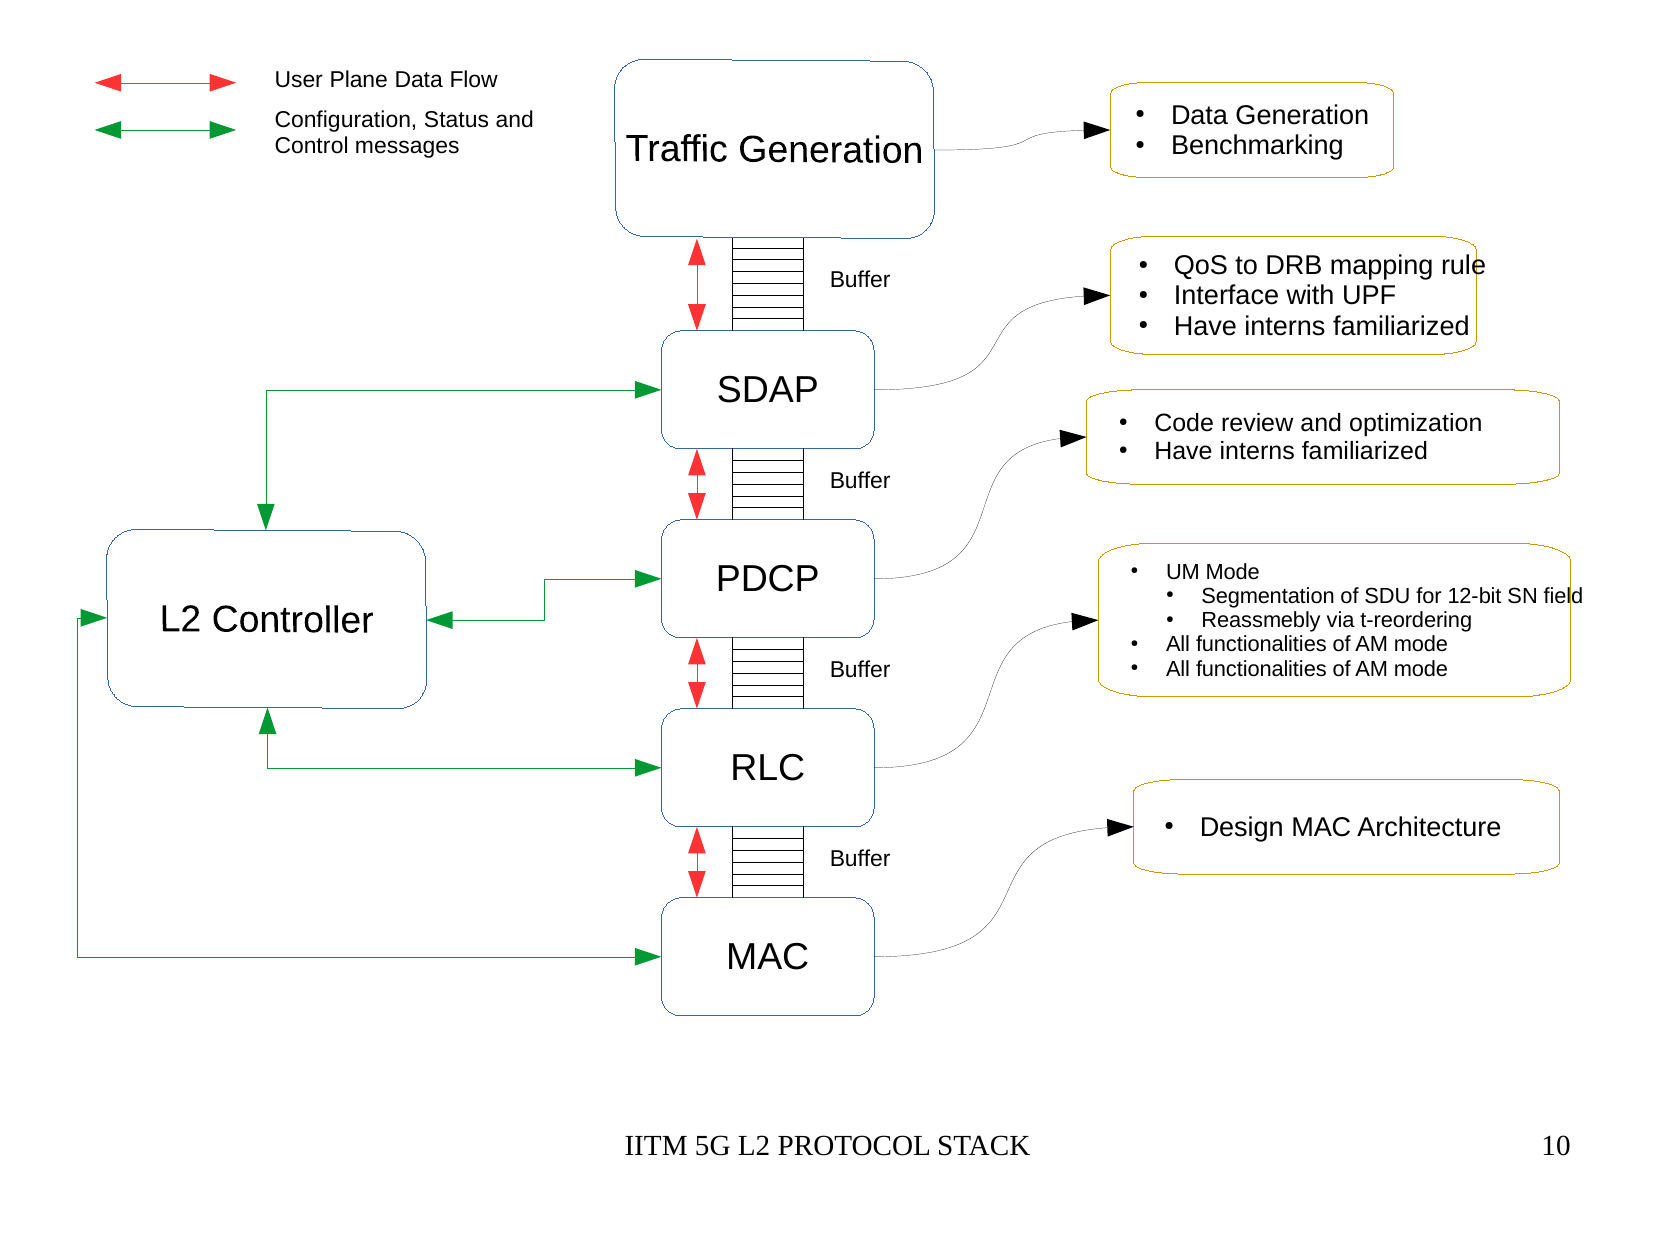

User Plane Data Flow
Traffic Generation
Data Generation
Benchmarking
Configuration, Status and Control messages
QoS to DRB mapping rule
Interface with UPF
Have interns familiarized
Buffer
SDAP
Code review and optimization
Have interns familiarized
Buffer
PDCP
L2 Controller
UM Mode
Segmentation of SDU for 12-bit SN field
Reassmebly via t-reordering
All functionalities of AM mode
All functionalities of AM mode
Buffer
RLC
Design MAC Architecture
Buffer
MAC
IITM 5G L2 PROTOCOL STACK
10